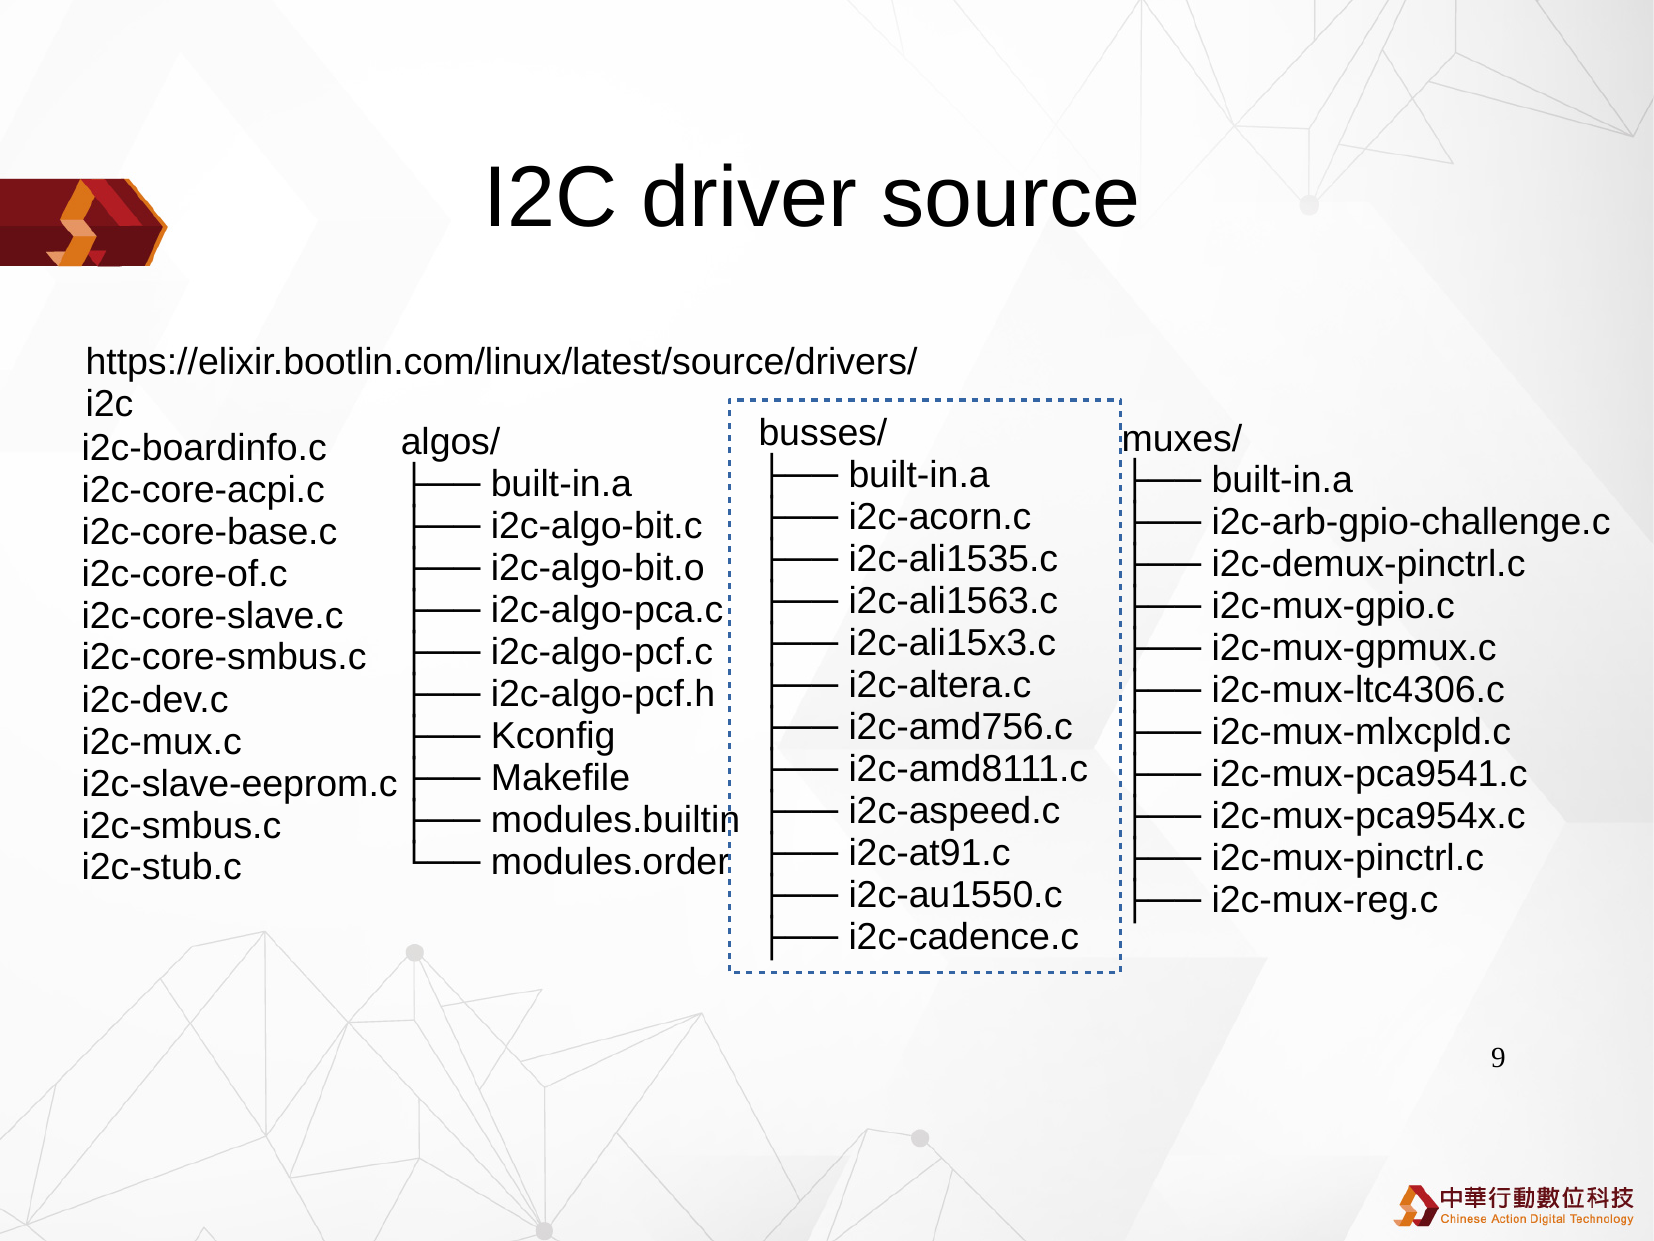

# I2C driver source
https://elixir.bootlin.com/linux/latest/source/drivers/i2c
busses/
├── built-in.a
├── i2c-acorn.c
├── i2c-ali1535.c
├── i2c-ali1563.c
├── i2c-ali15x3.c
├── i2c-altera.c
├── i2c-amd756.c
├── i2c-amd8111.c
├── i2c-aspeed.c
├── i2c-at91.c
├── i2c-au1550.c
├── i2c-cadence.c
muxes/
├── built-in.a
├── i2c-arb-gpio-challenge.c
├── i2c-demux-pinctrl.c
├── i2c-mux-gpio.c
├── i2c-mux-gpmux.c
├── i2c-mux-ltc4306.c
├── i2c-mux-mlxcpld.c
├── i2c-mux-pca9541.c
├── i2c-mux-pca954x.c
├── i2c-mux-pinctrl.c
├── i2c-mux-reg.c
algos/
├── built-in.a
├── i2c-algo-bit.c
├── i2c-algo-bit.o
├── i2c-algo-pca.c
├── i2c-algo-pcf.c
├── i2c-algo-pcf.h
├── Kconfig
├── Makefile
├── modules.builtin
└── modules.order
i2c-boardinfo.c
i2c-core-acpi.c
i2c-core-base.c
i2c-core-of.c
i2c-core-slave.c
i2c-core-smbus.c
i2c-dev.c
i2c-mux.c
i2c-slave-eeprom.c
i2c-smbus.c
i2c-stub.c
9